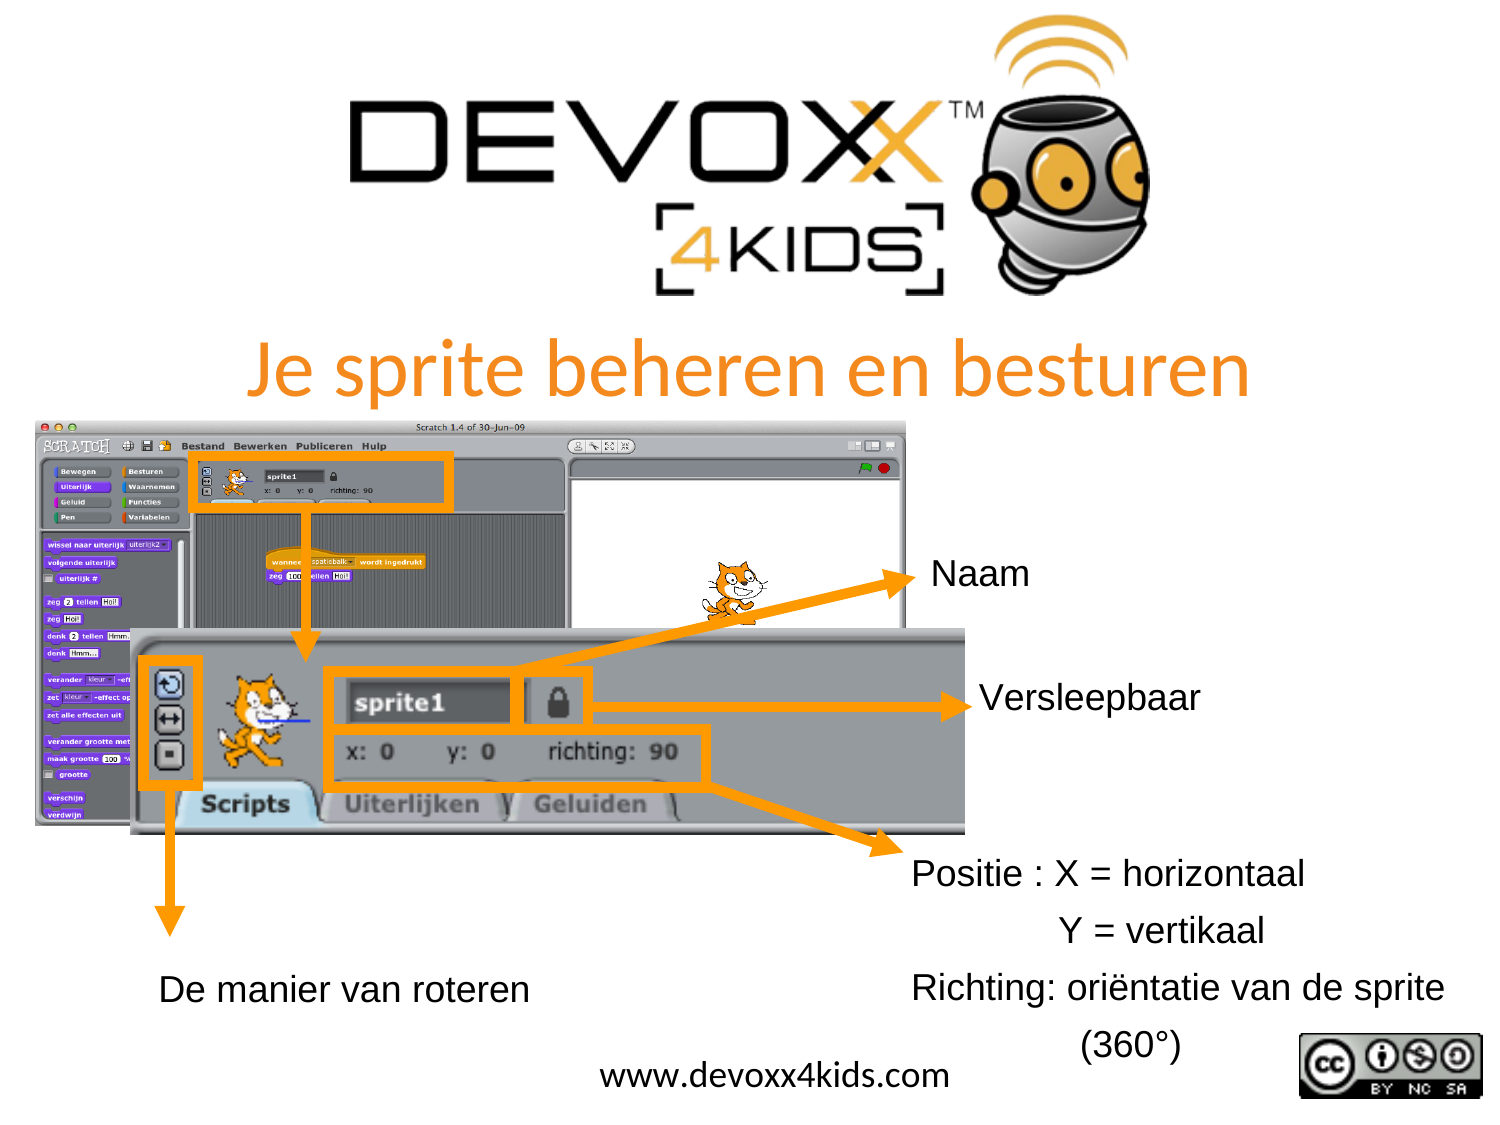

# Je sprite beheren en besturen
Naam
Versleepbaar
Positie : X = horizontaal
 Y = vertikaal
Richting: oriëntatie van de sprite
(360°)
De manier van roteren